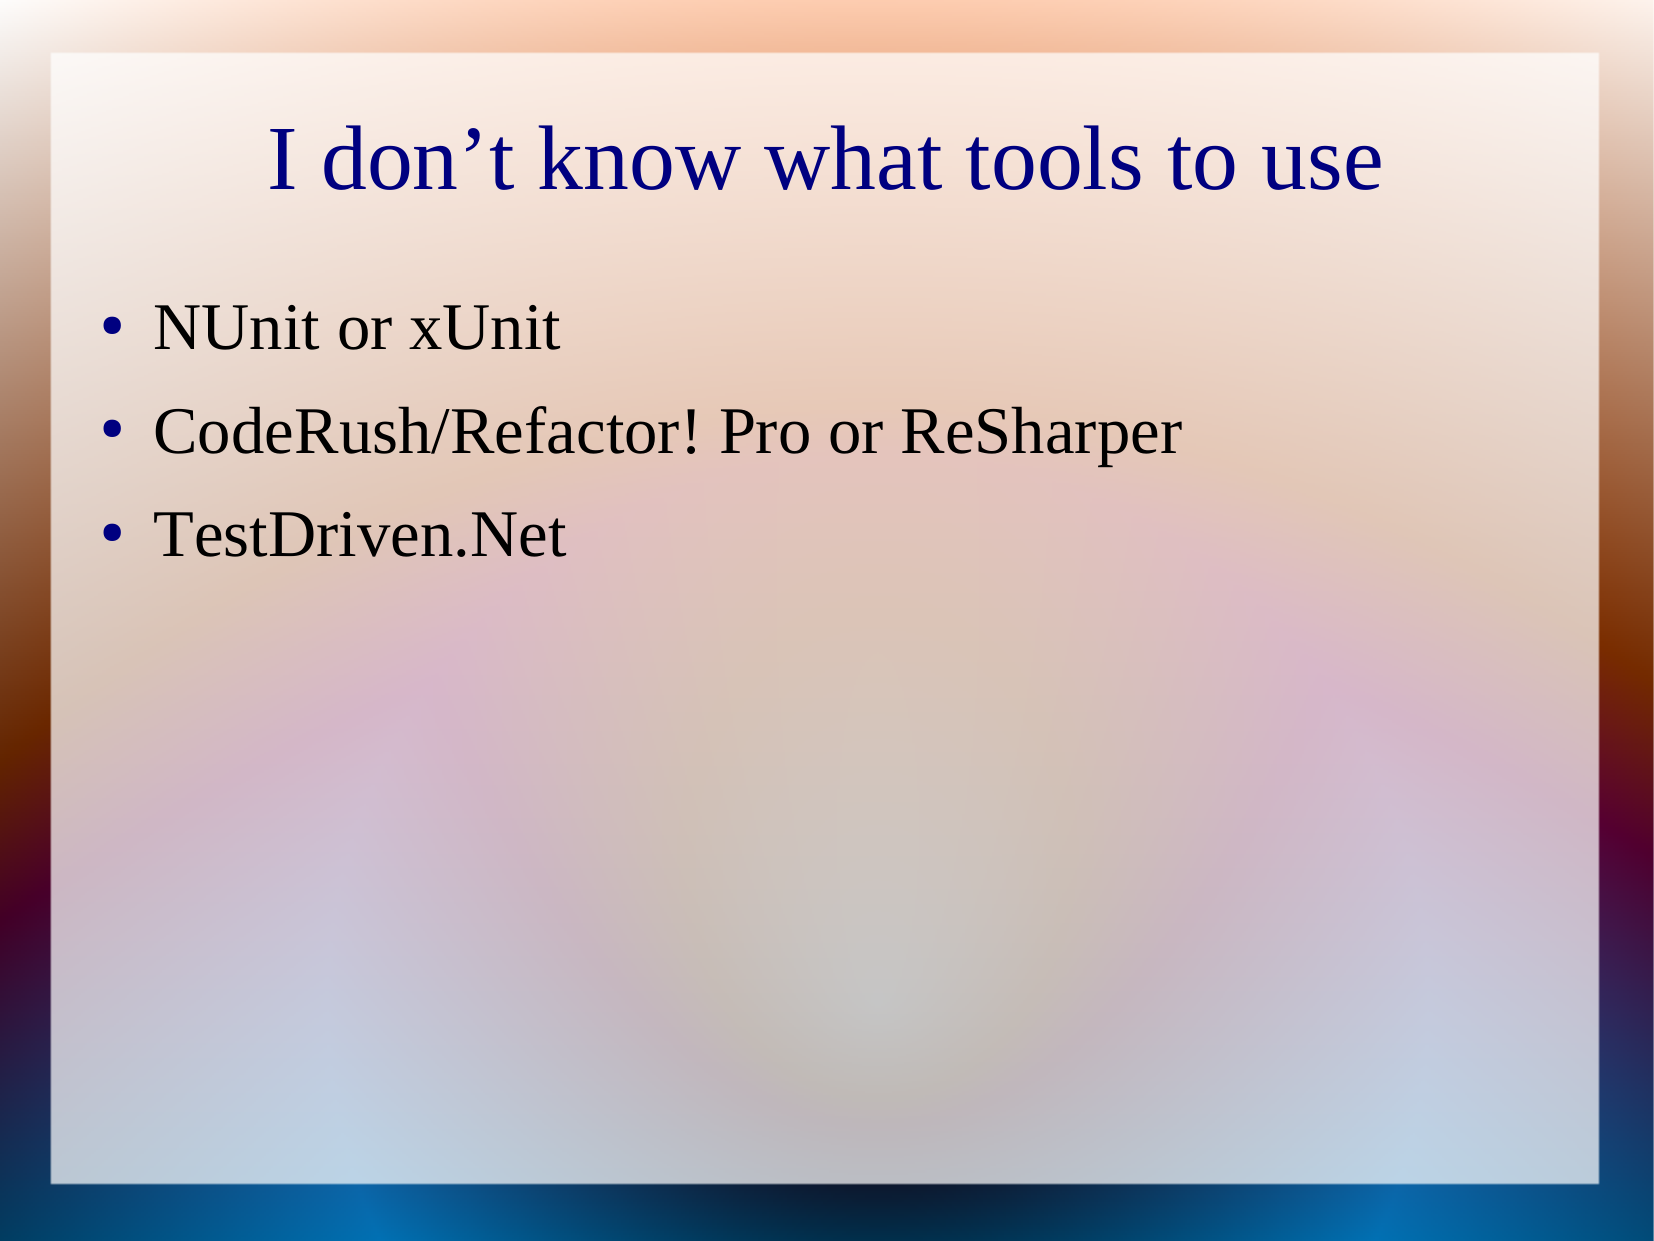

# I don’t know what tools to use
NUnit or xUnit
CodeRush/Refactor! Pro or ReSharper
TestDriven.Net